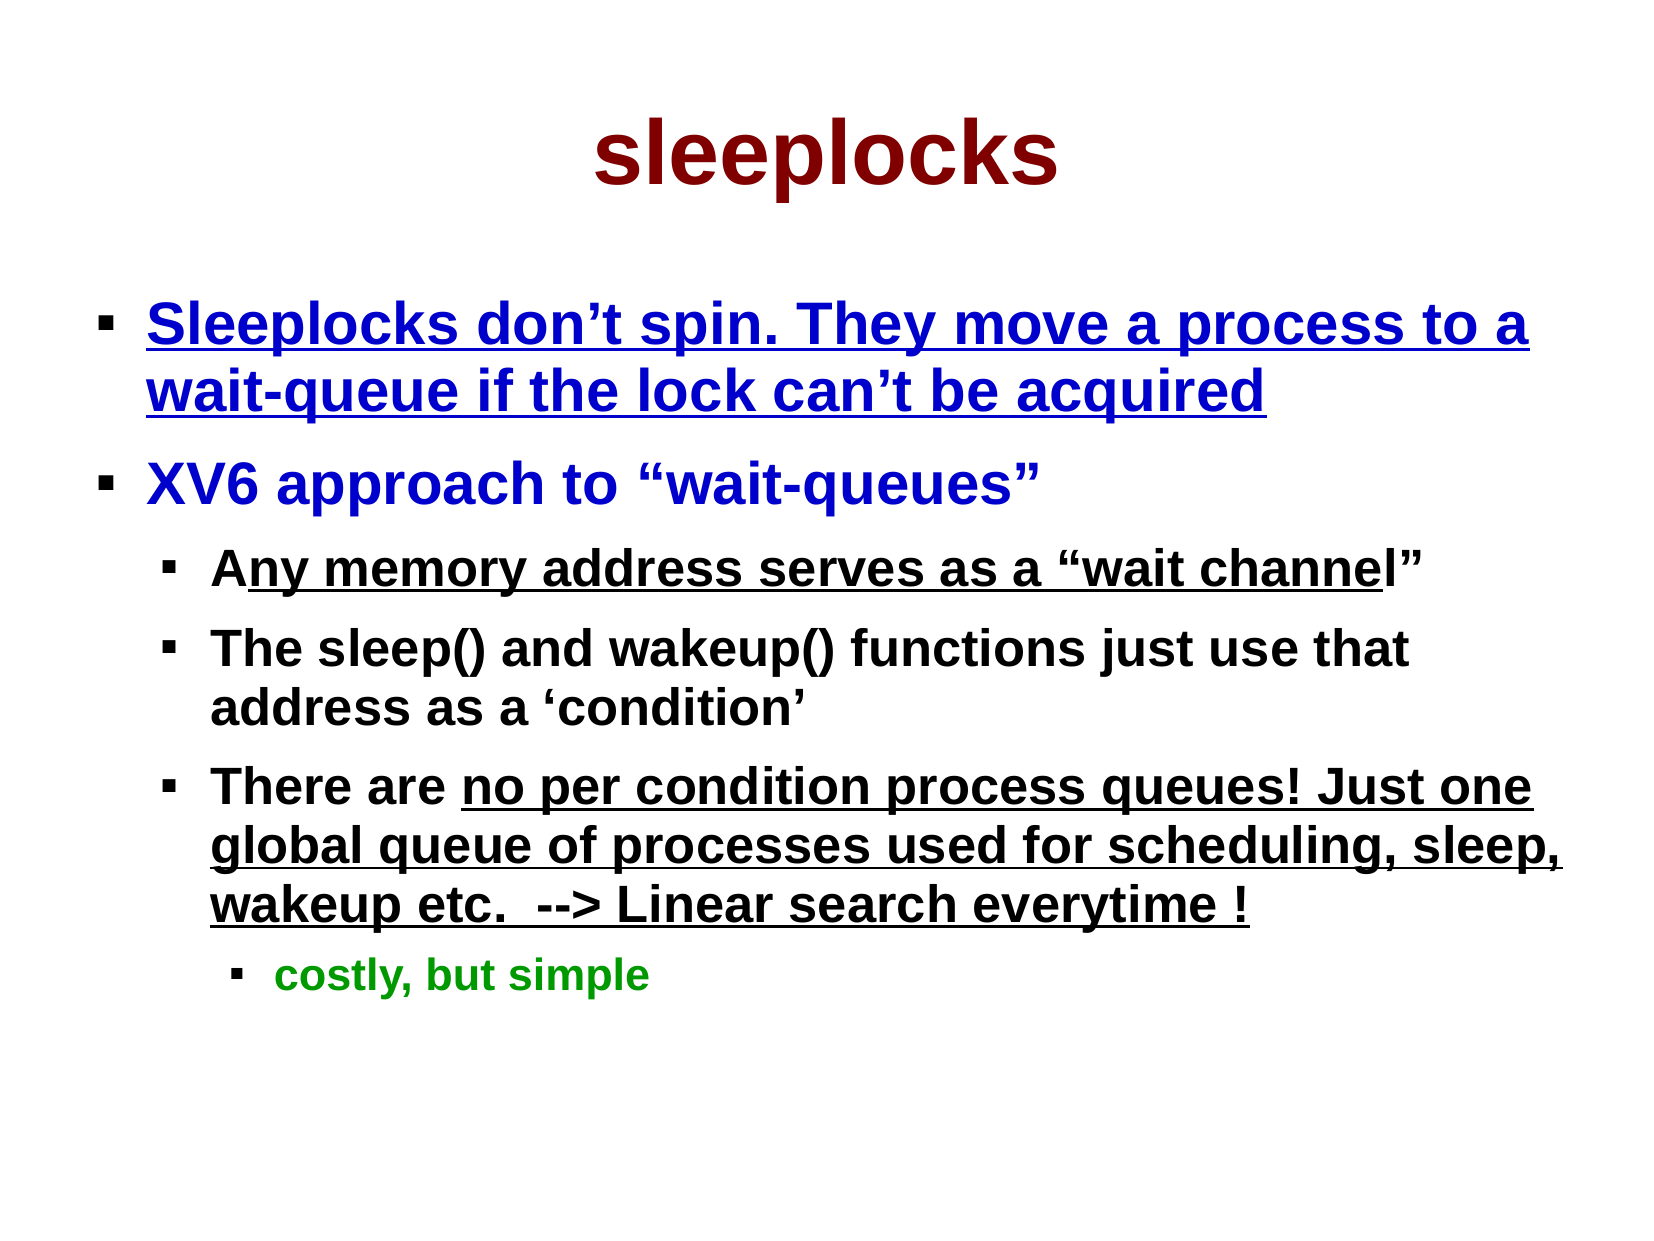

# sleeplocks
Sleeplocks don’t spin. They move a process to a wait-queue if the lock can’t be acquired
XV6 approach to “wait-queues”
Any memory address serves as a “wait channel”
The sleep() and wakeup() functions just use that address as a ‘condition’
There are no per condition process queues! Just one global queue of processes used for scheduling, sleep, wakeup etc. --> Linear search everytime !
costly, but simple